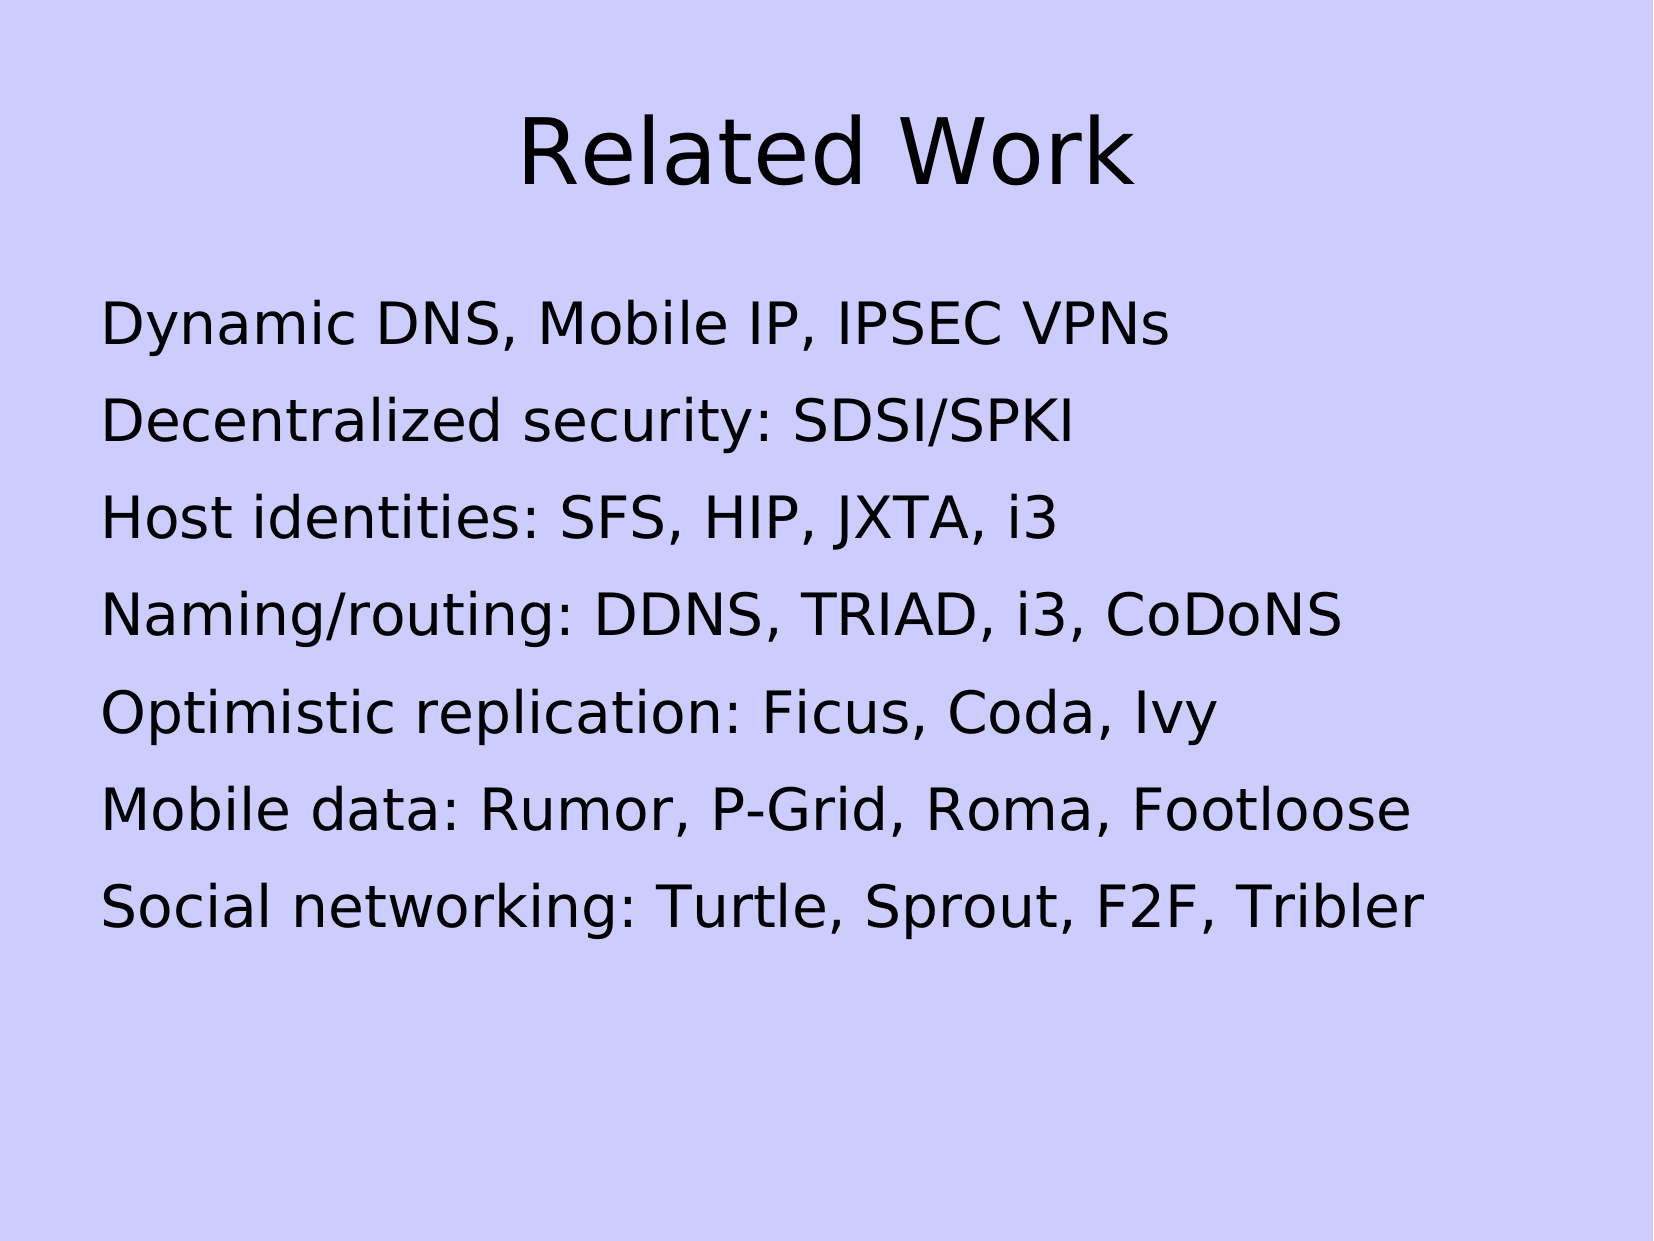

# Related Work
Dynamic DNS, Mobile IP, IPSEC VPNs
Decentralized security: SDSI/SPKI
Host identities: SFS, HIP, JXTA, i3
Naming/routing: DDNS, TRIAD, i3, CoDoNS
Optimistic replication: Ficus, Coda, Ivy
Mobile data: Rumor, P-Grid, Roma, Footloose
Social networking: Turtle, Sprout, F2F, Tribler